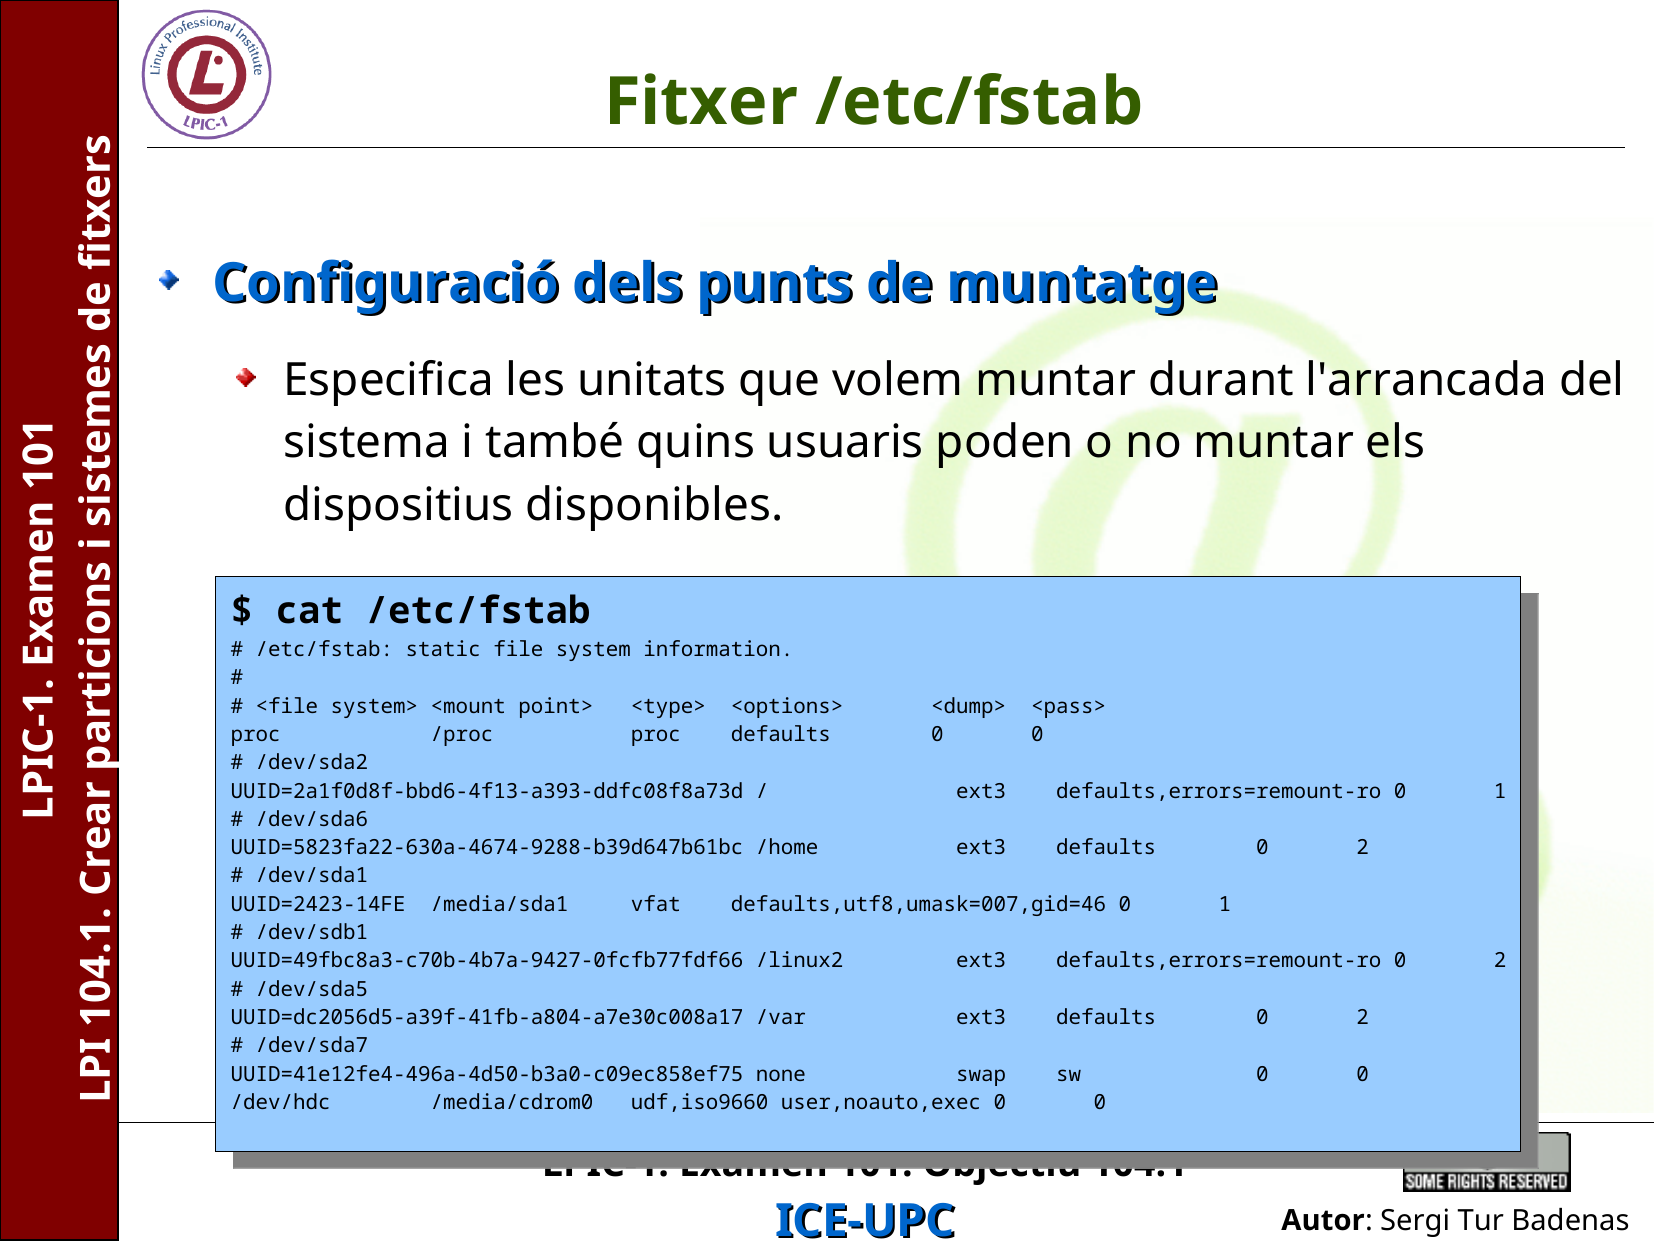

# Fitxer /etc/fstab
Configuració dels punts de muntatge
Especifica les unitats que volem muntar durant l'arrancada del sistema i també quins usuaris poden o no muntar els dispositius disponibles.
$ cat /etc/fstab
# /etc/fstab: static file system information.
#
# <file system> <mount point> <type> <options> <dump> <pass>
proc /proc proc defaults 0 0
# /dev/sda2
UUID=2a1f0d8f-bbd6-4f13-a393-ddfc08f8a73d / ext3 defaults,errors=remount-ro 0 1
# /dev/sda6
UUID=5823fa22-630a-4674-9288-b39d647b61bc /home ext3 defaults 0 2
# /dev/sda1
UUID=2423-14FE /media/sda1 vfat defaults,utf8,umask=007,gid=46 0 1
# /dev/sdb1
UUID=49fbc8a3-c70b-4b7a-9427-0fcfb77fdf66 /linux2 ext3 defaults,errors=remount-ro 0 2
# /dev/sda5
UUID=dc2056d5-a39f-41fb-a804-a7e30c008a17 /var ext3 defaults 0 2
# /dev/sda7
UUID=41e12fe4-496a-4d50-b3a0-c09ec858ef75 none swap sw 0 0
/dev/hdc /media/cdrom0 udf,iso9660 user,noauto,exec 0 0